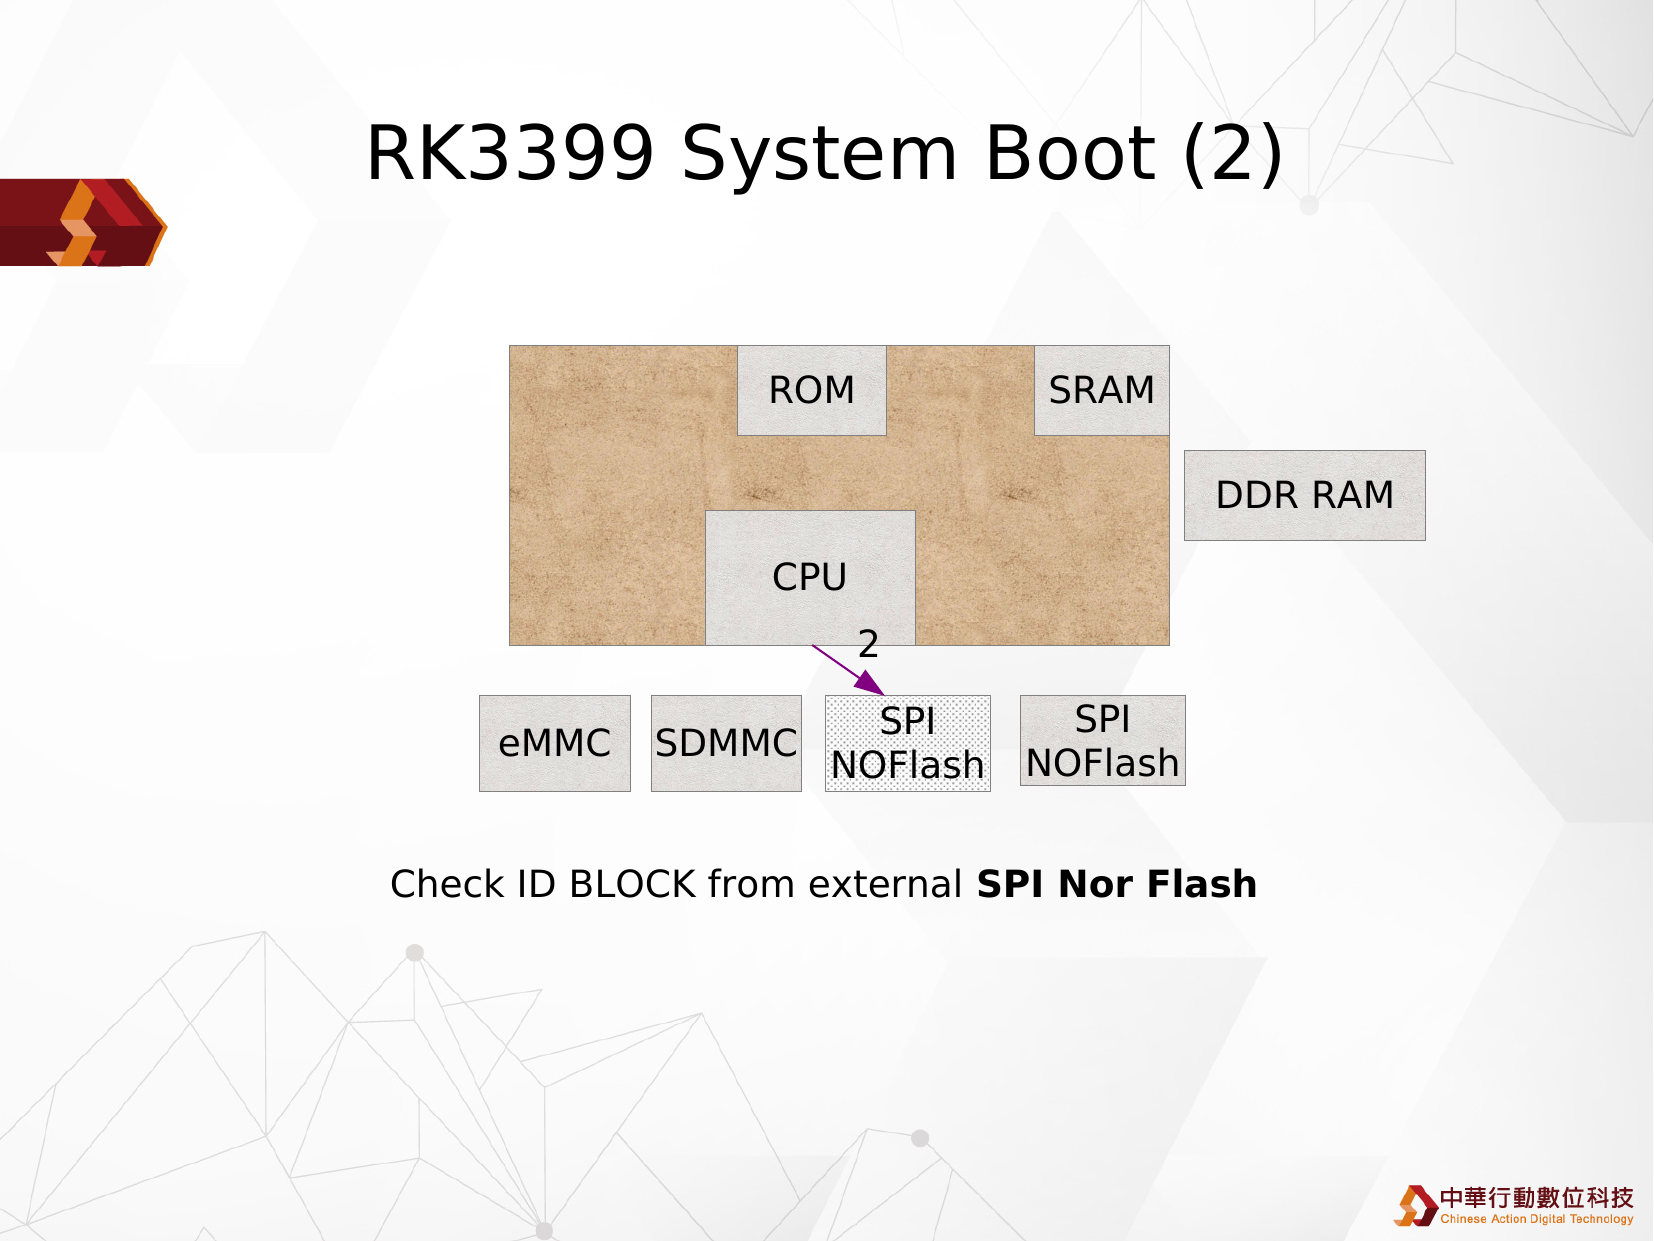

# RK3399 System Boot (2)
ROM
SRAM
DDR RAM
CPU
2
eMMC
SDMMC
SPI
NOFlash
SPI
NOFlash
Check ID BLOCK from external SPI Nor Flash